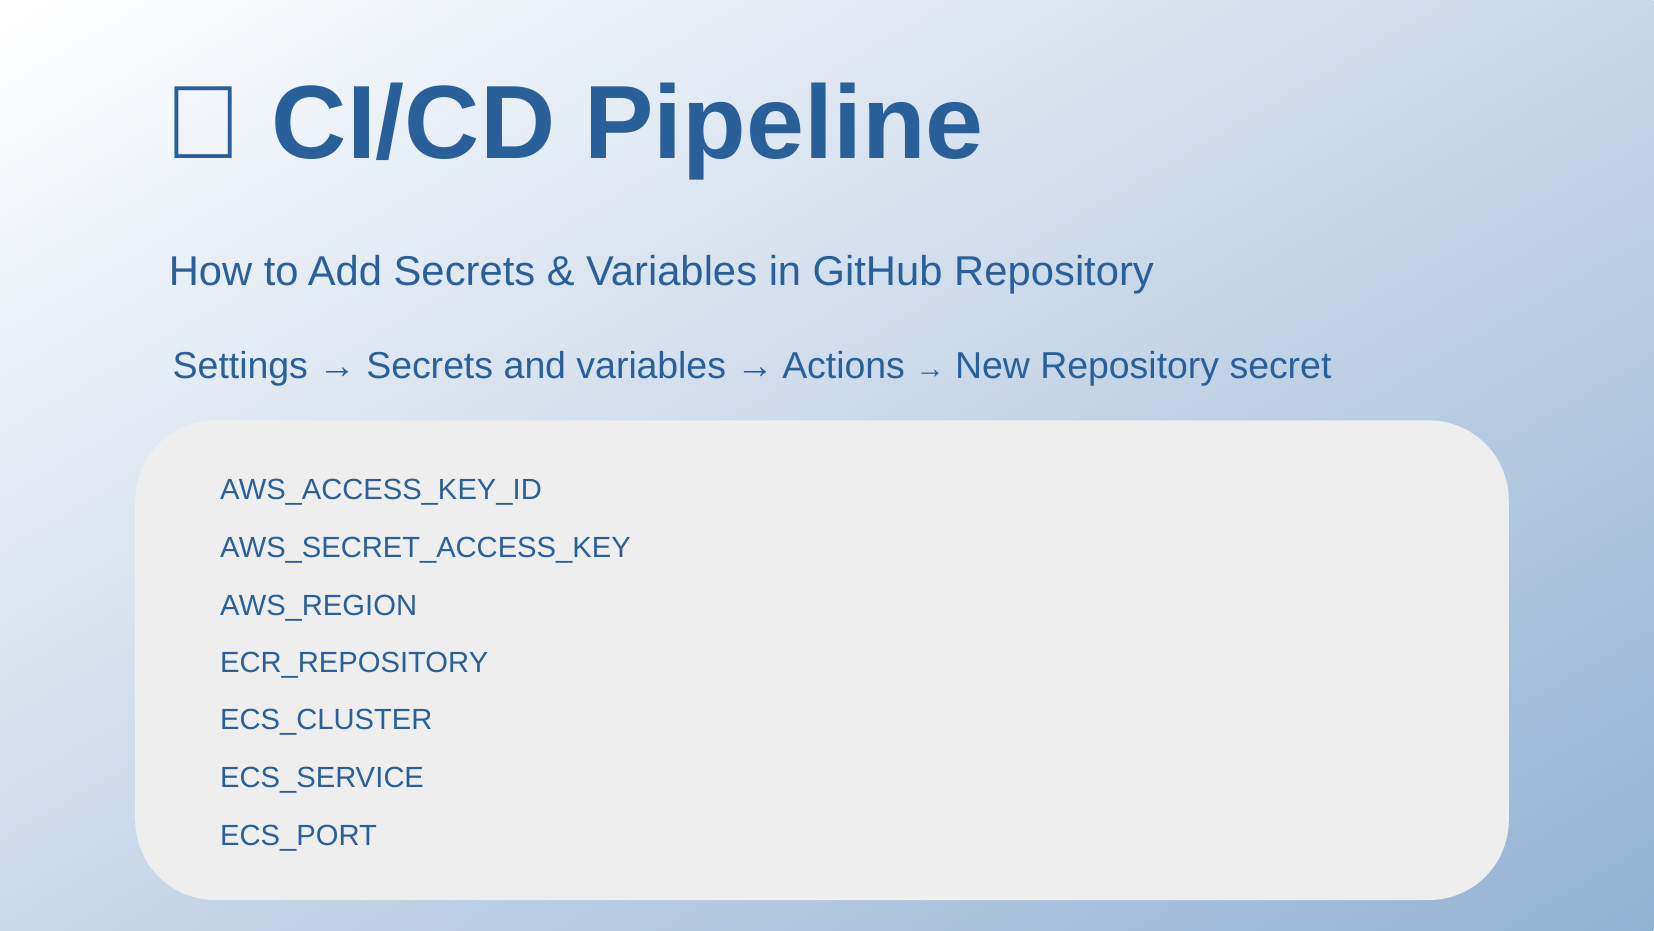

🎯 CI/CD Pipeline
How to Add Secrets & Variables in GitHub Repository
Settings → Secrets and variables → Actions → New Repository secret
AWS_ACCESS_KEY_ID
AWS_SECRET_ACCESS_KEY
AWS_REGION
ECR_REPOSITORY
ECS_CLUSTER
ECS_SERVICE
ECS_PORT